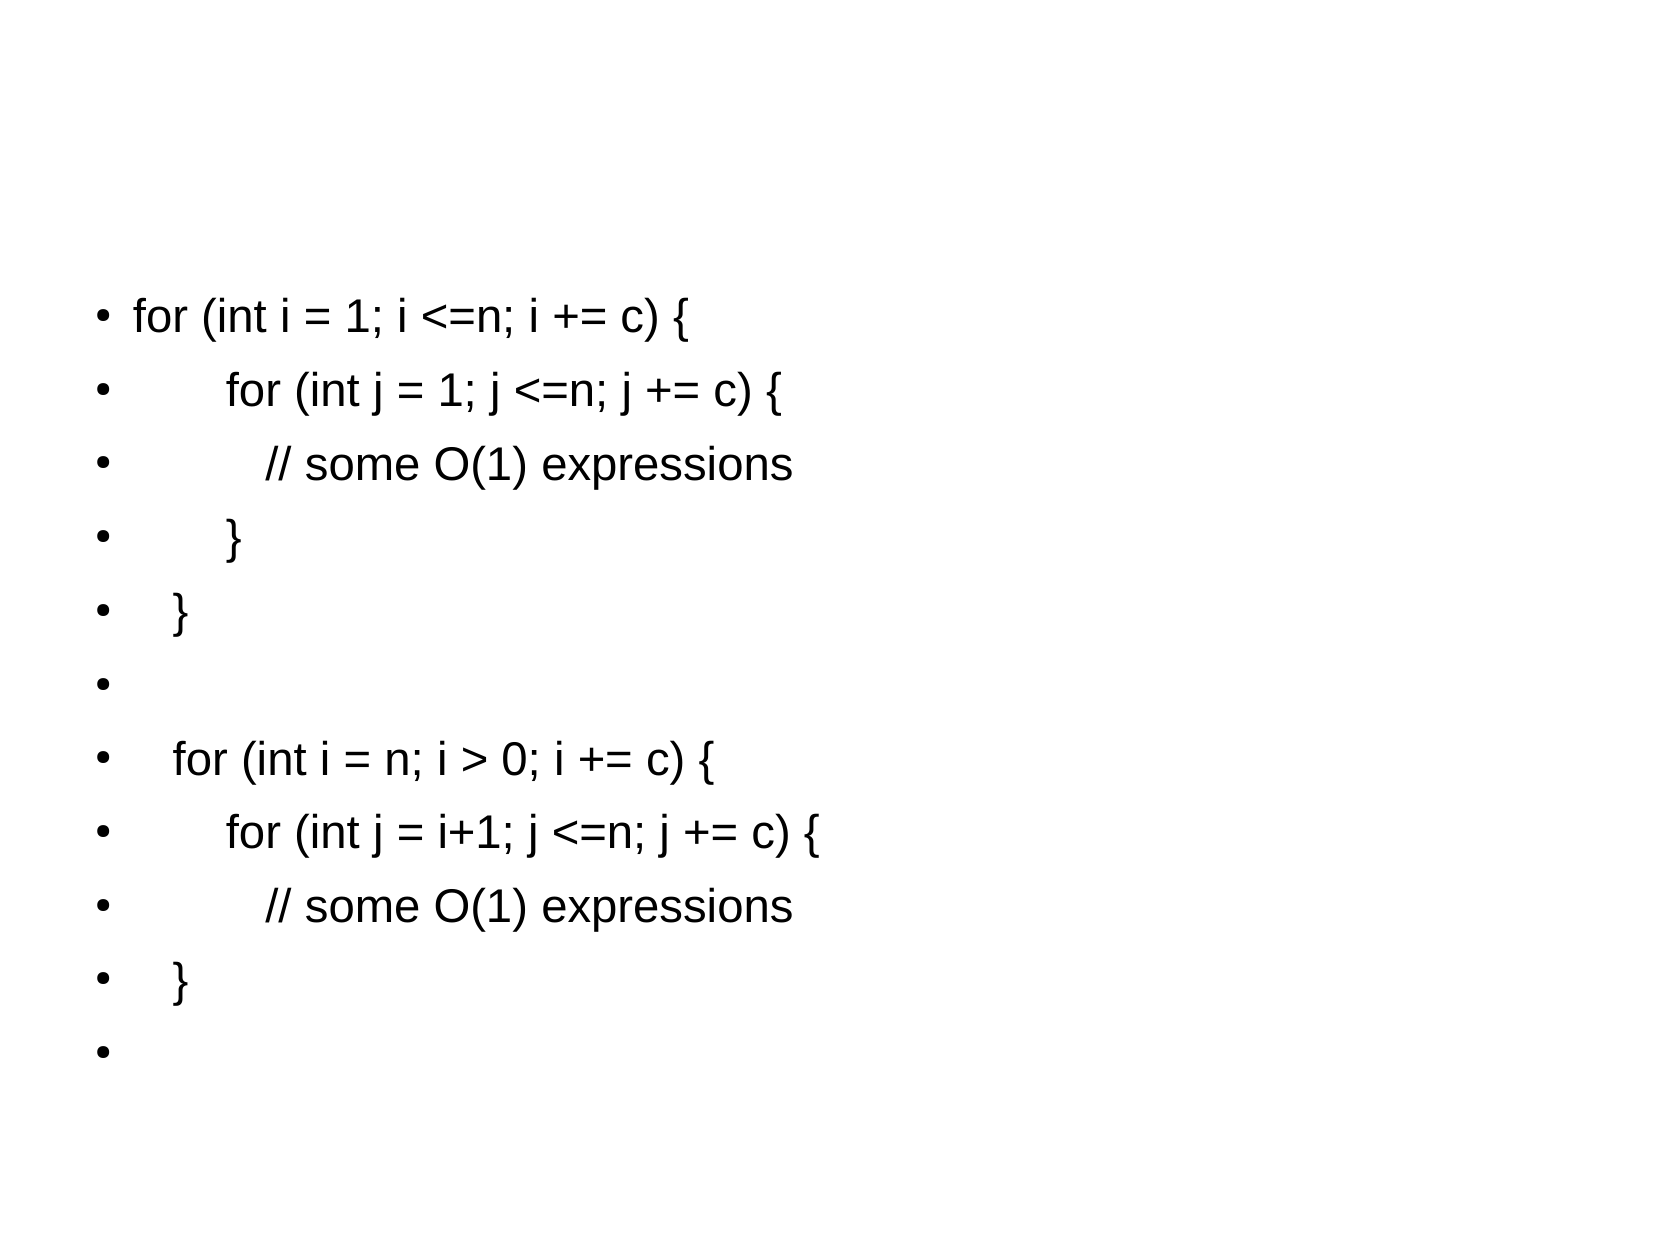

#
for (int i = 1; i <=n; i += c) {
 for (int j = 1; j <=n; j += c) {
 // some O(1) expressions
 }
 }
 for (int i = n; i > 0; i += c) {
 for (int j = i+1; j <=n; j += c) {
 // some O(1) expressions
 }